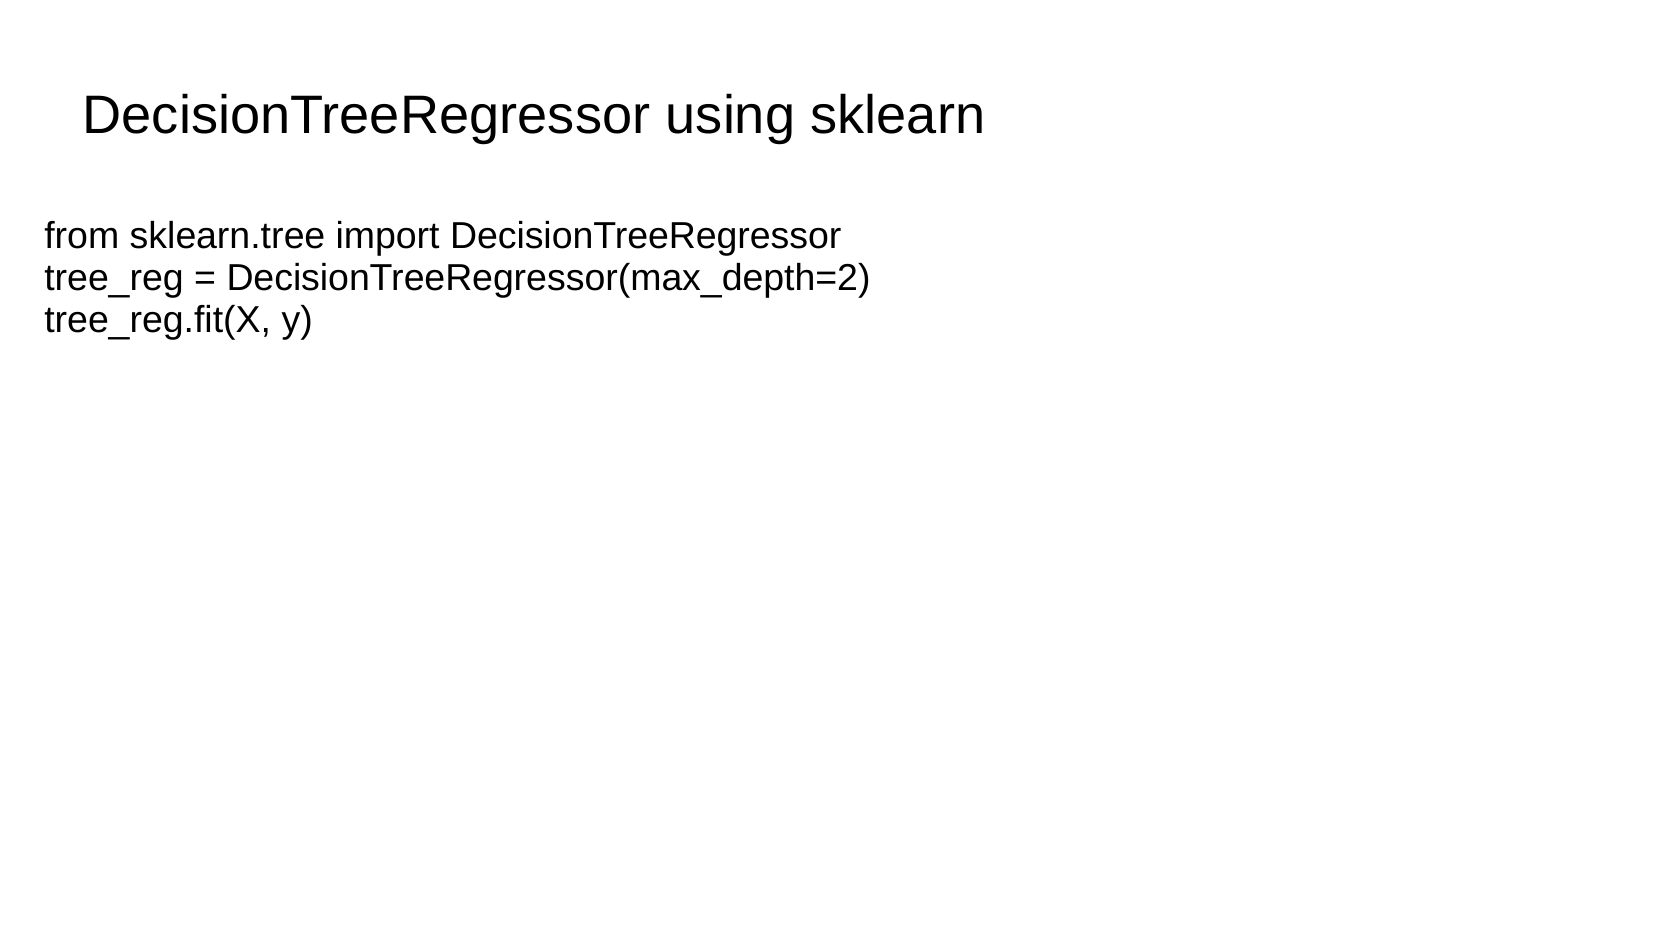

# DecisionTreeRegressor using sklearn
from sklearn.tree import DecisionTreeRegressor
tree_reg = DecisionTreeRegressor(max_depth=2)
tree_reg.fit(X, y)